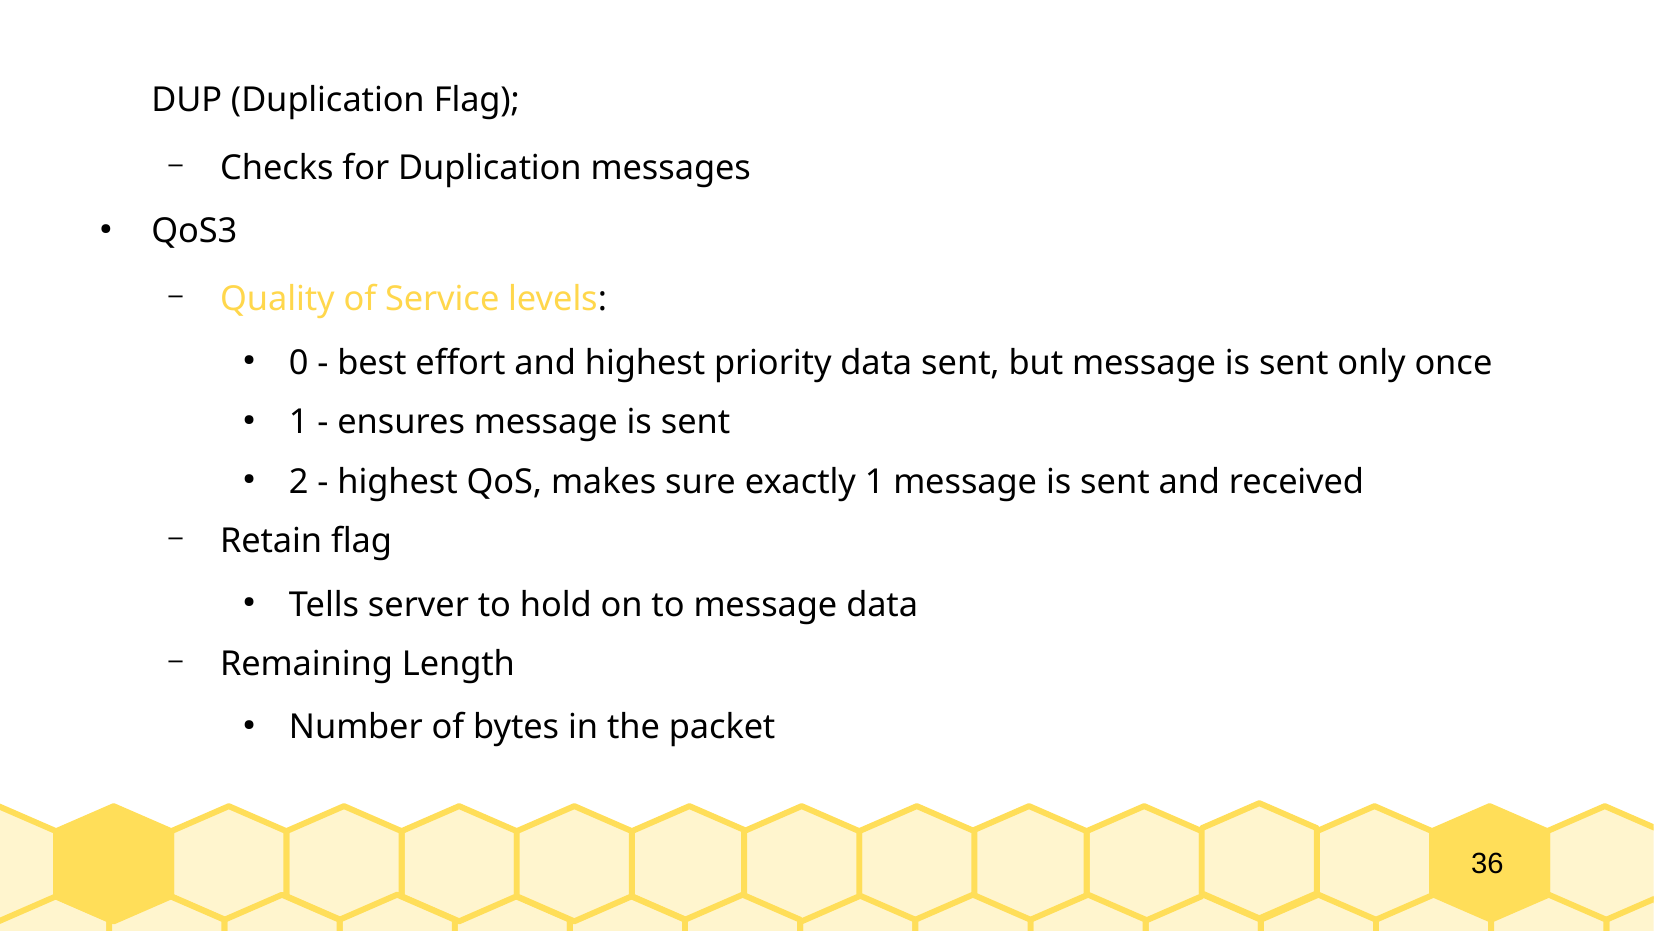

# DUP (Duplication Flag);
Checks for Duplication messages
QoS3
Quality of Service levels:
0 - best effort and highest priority data sent, but message is sent only once
1 - ensures message is sent
2 - highest QoS, makes sure exactly 1 message is sent and received
Retain flag
Tells server to hold on to message data
Remaining Length
Number of bytes in the packet